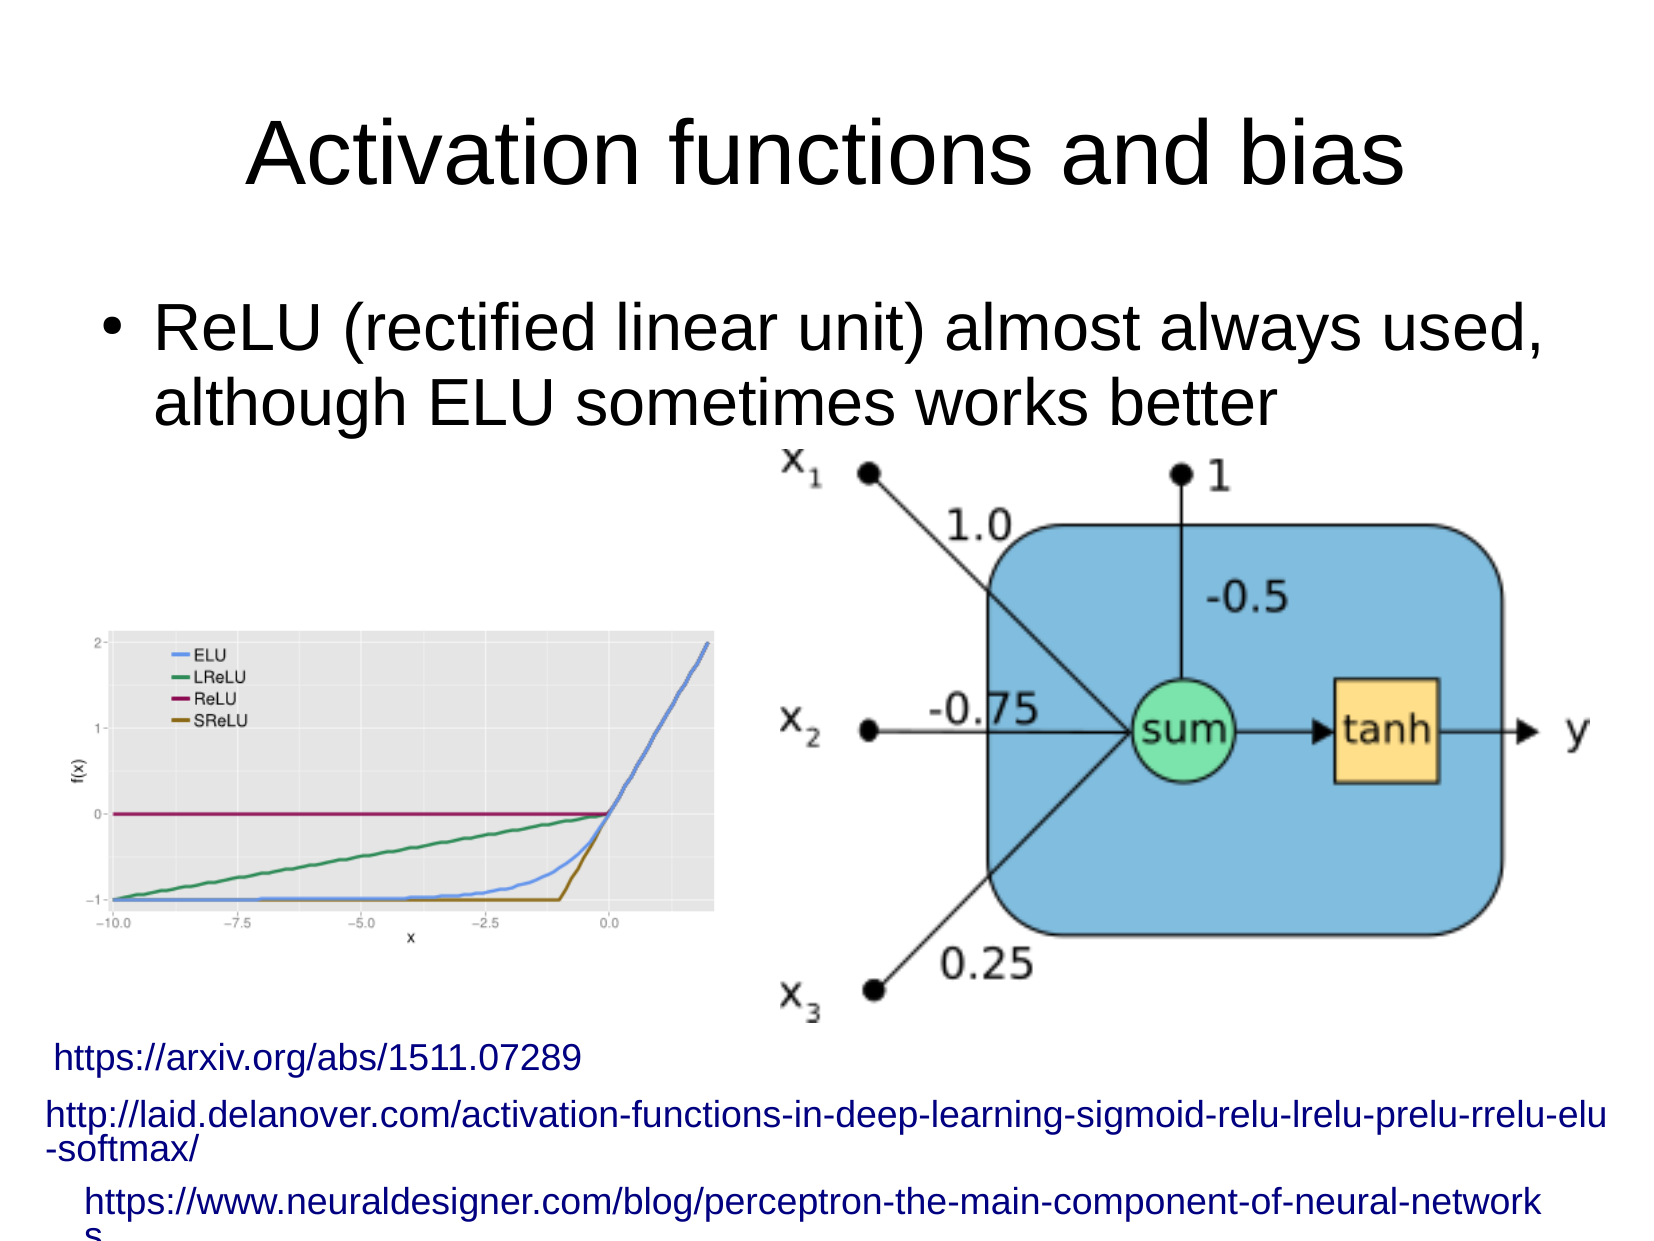

# Activation functions and bias
ReLU (rectified linear unit) almost always used, although ELU sometimes works better
https://arxiv.org/abs/1511.07289
http://laid.delanover.com/activation-functions-in-deep-learning-sigmoid-relu-lrelu-prelu-rrelu-elu-softmax/
https://www.neuraldesigner.com/blog/perceptron-the-main-component-of-neural-networks